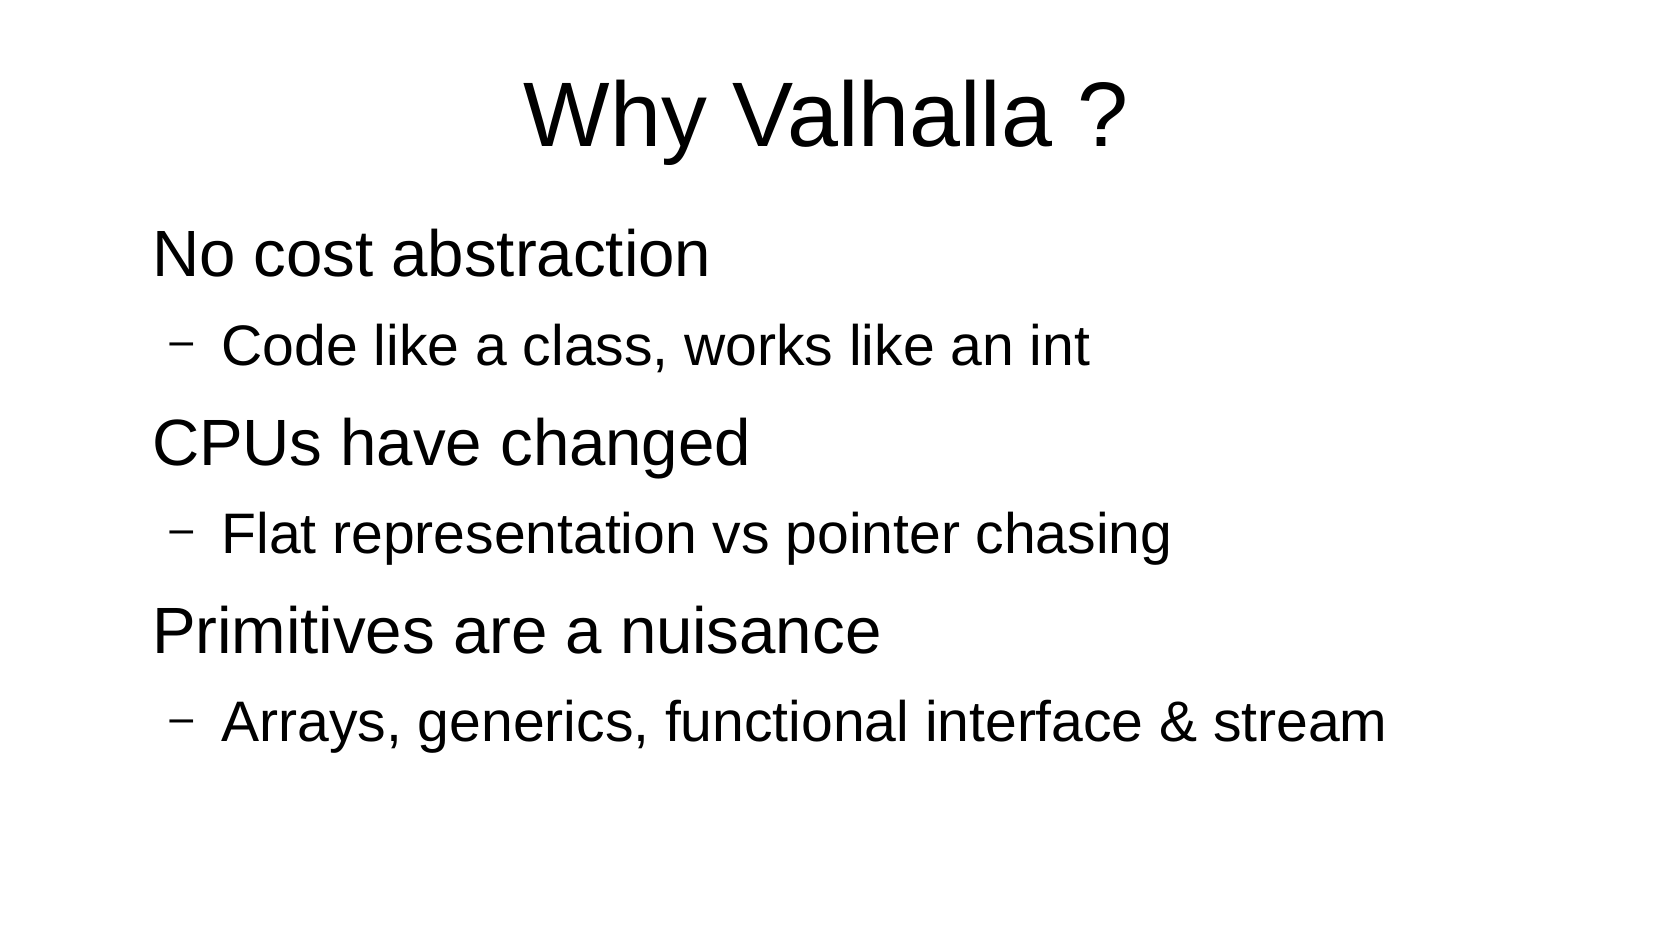

# Why Valhalla ?
No cost abstraction
Code like a class, works like an int
CPUs have changed
Flat representation vs pointer chasing
Primitives are a nuisance
Arrays, generics, functional interface & stream